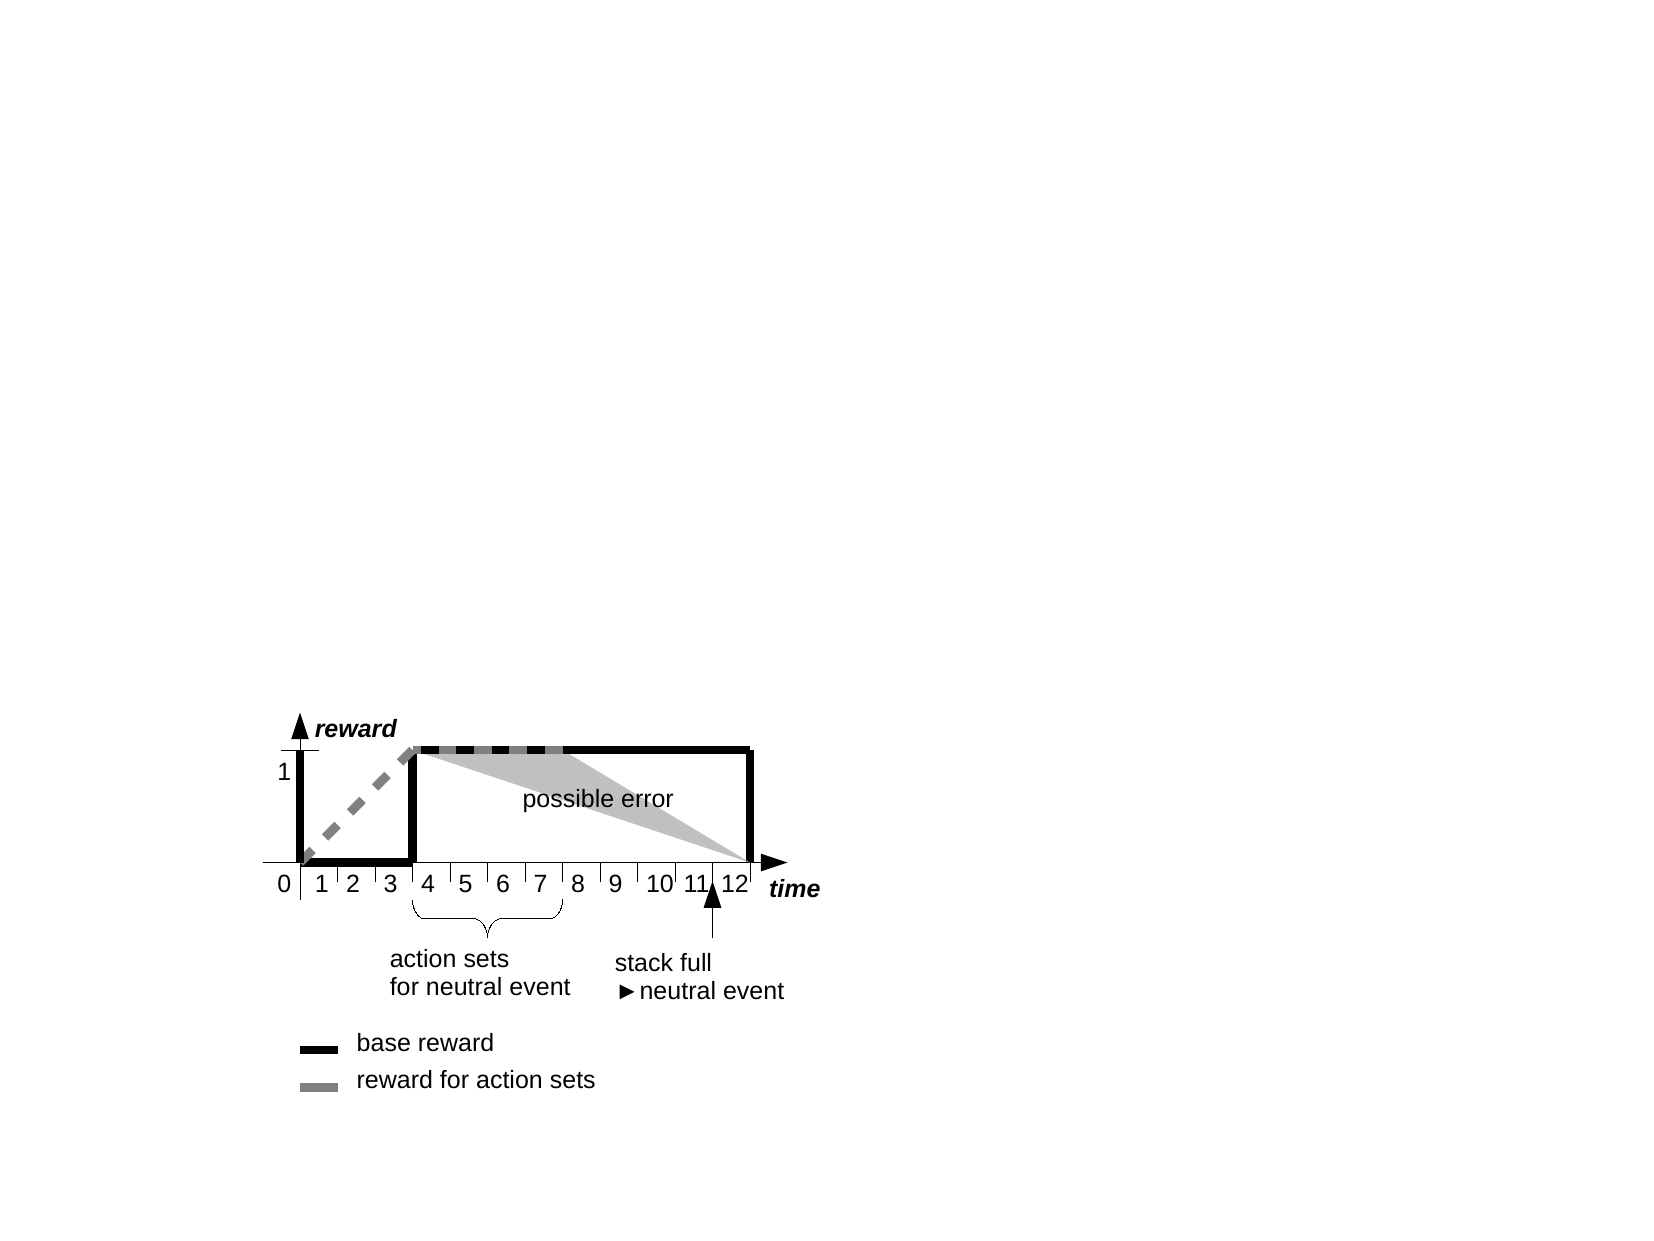

reward
1
possible error
0
1
2
3
4
5
6
7
8
9
10
11
12
time
action sets
for neutral event
stack full
►neutral event
base reward
reward for action sets